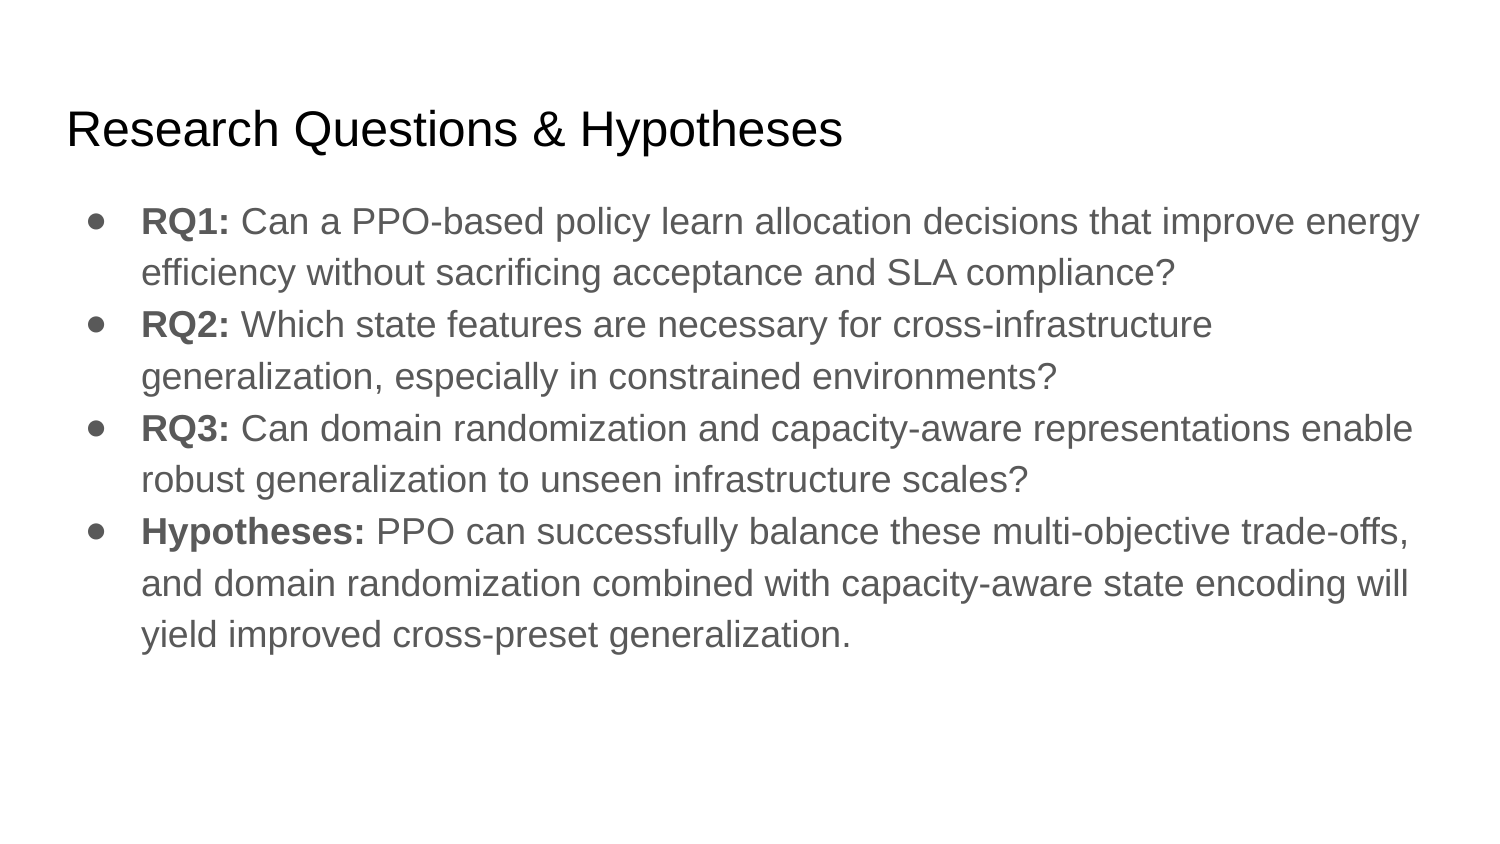

# Research Questions & Hypotheses
RQ1: Can a PPO-based policy learn allocation decisions that improve energy efficiency without sacrificing acceptance and SLA compliance?
RQ2: Which state features are necessary for cross-infrastructure generalization, especially in constrained environments?
RQ3: Can domain randomization and capacity-aware representations enable robust generalization to unseen infrastructure scales?
Hypotheses: PPO can successfully balance these multi-objective trade-offs, and domain randomization combined with capacity-aware state encoding will yield improved cross-preset generalization.